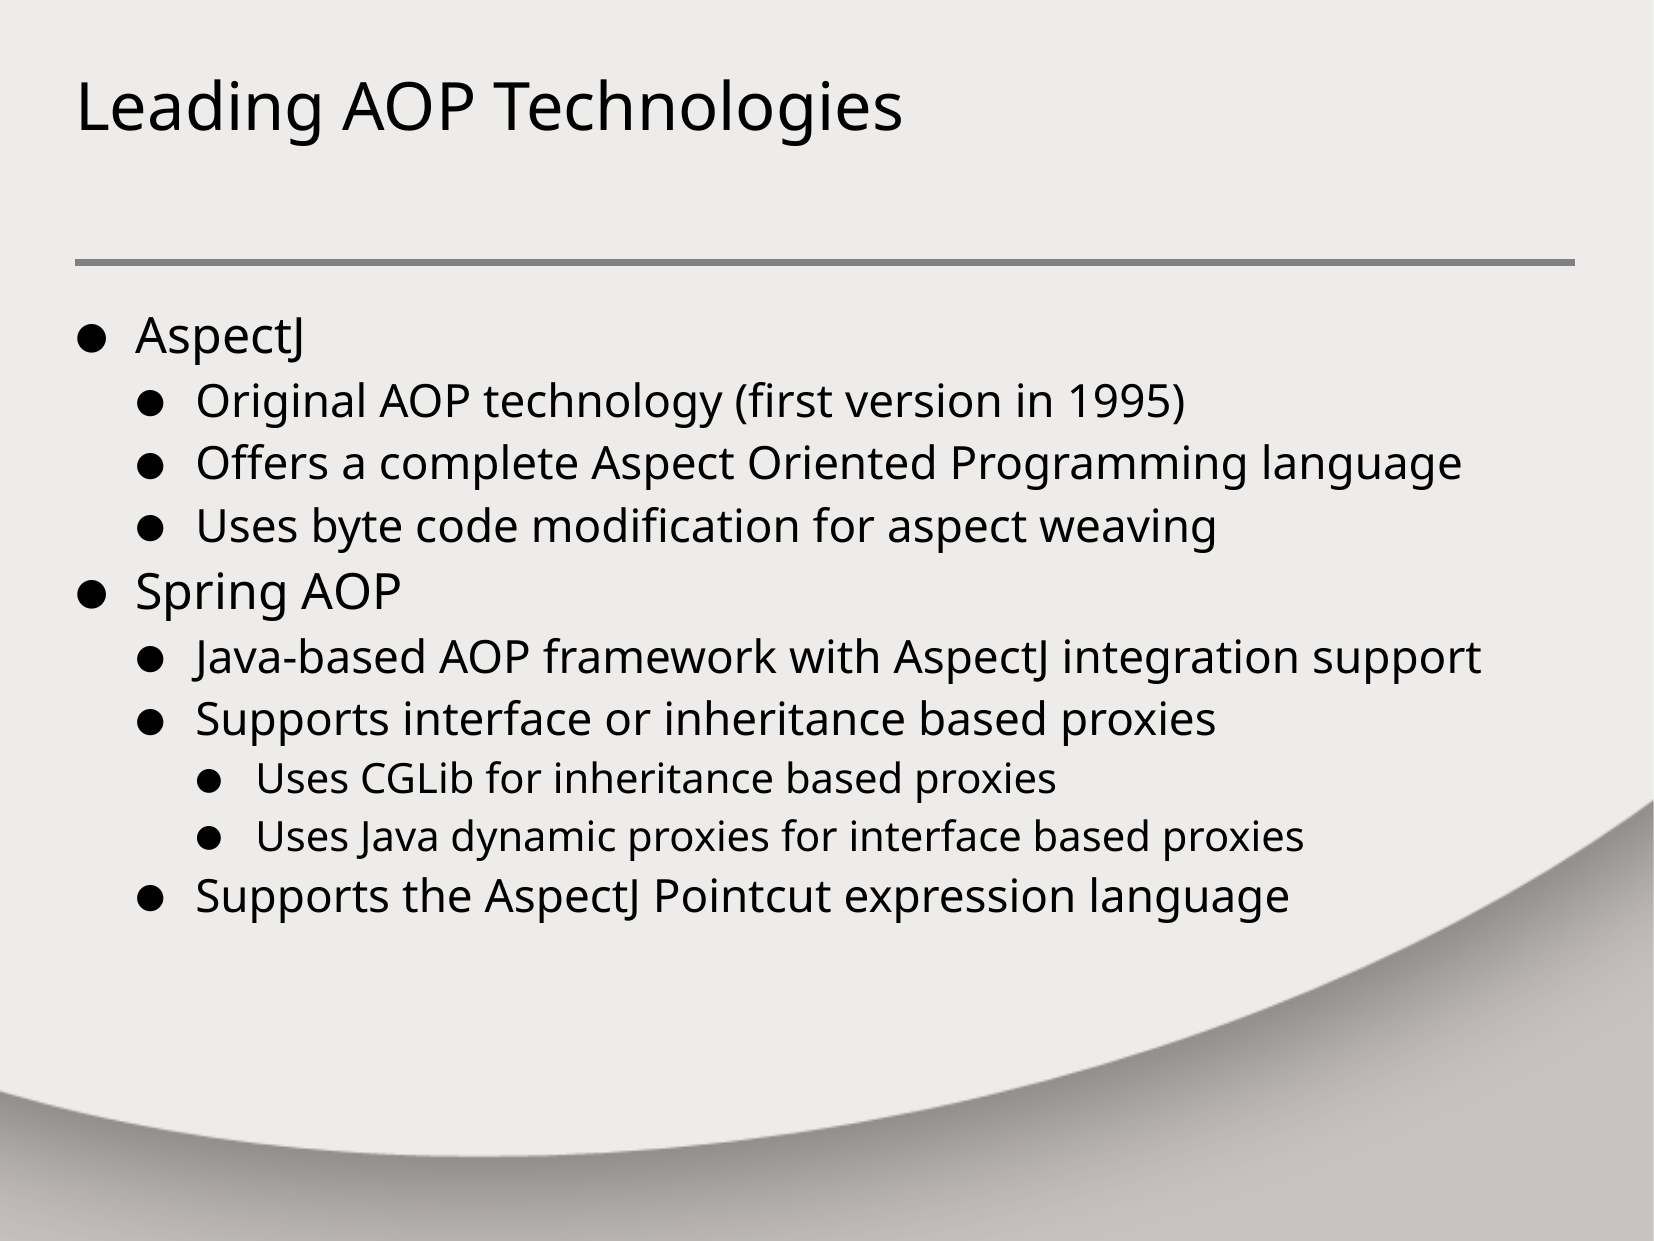

# Leading AOP Technologies
AspectJ
Original AOP technology (first version in 1995)
Offers a complete Aspect Oriented Programming language
Uses byte code modification for aspect weaving
Spring AOP
Java-based AOP framework with AspectJ integration support
Supports interface or inheritance based proxies
Uses CGLib for inheritance based proxies
Uses Java dynamic proxies for interface based proxies
Supports the AspectJ Pointcut expression language